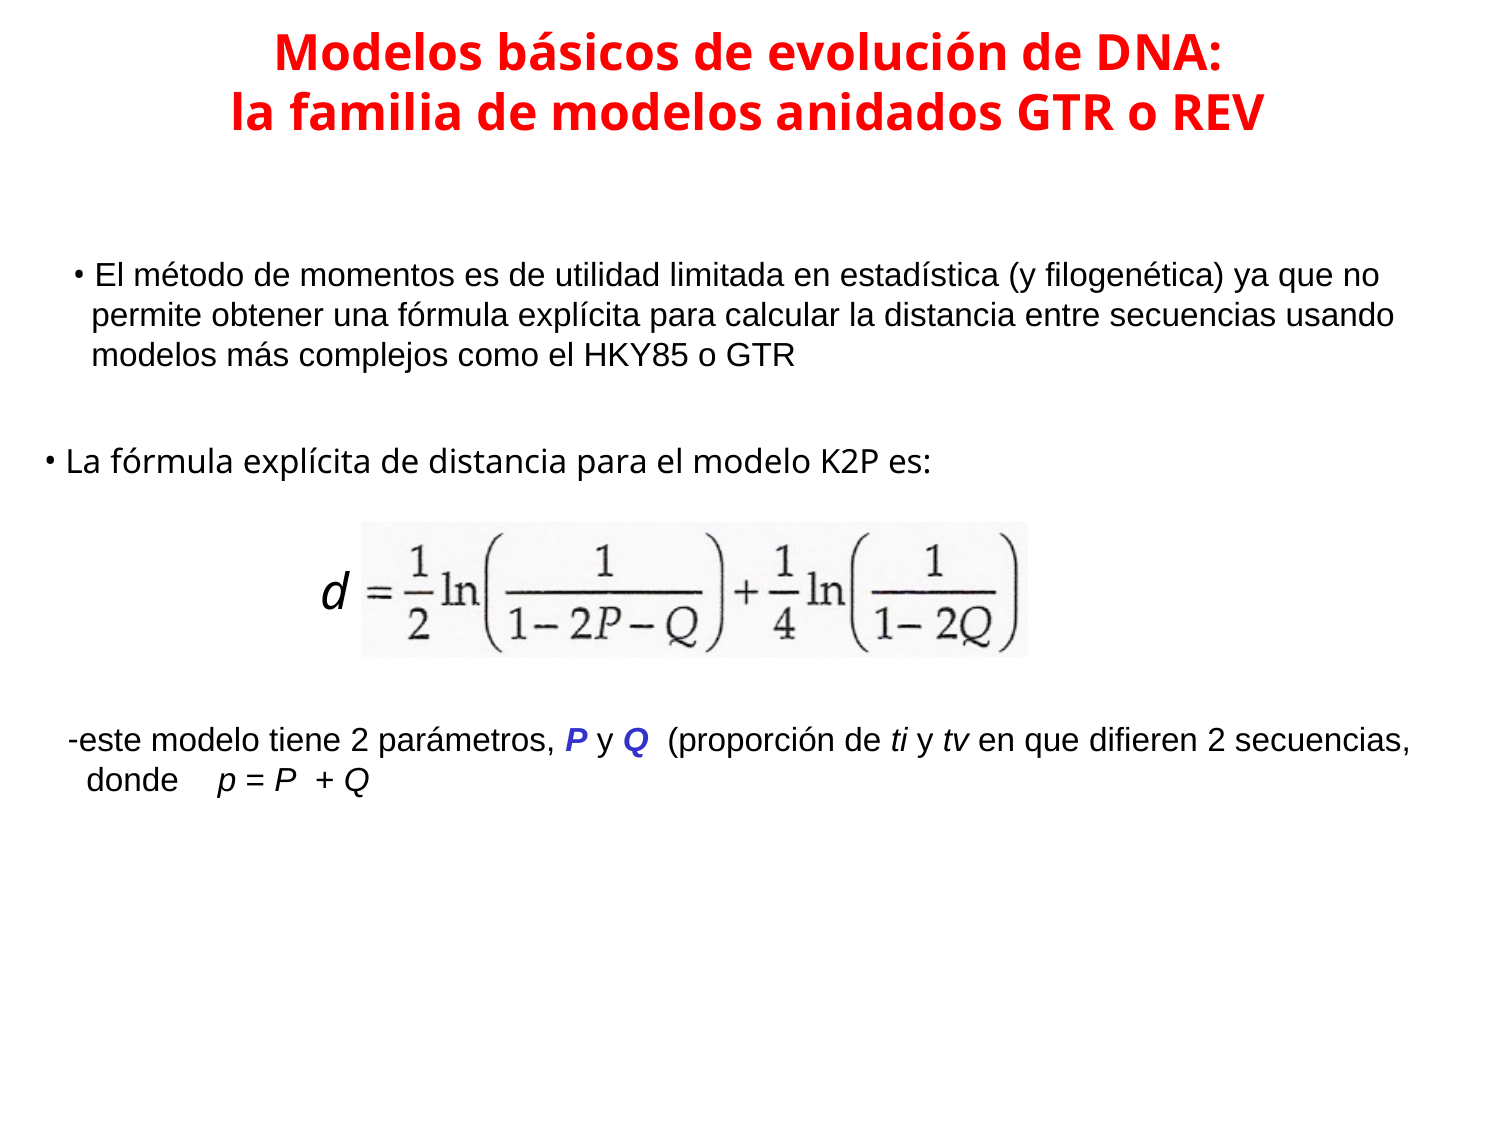

Modelos básicos de evolución de DNA:
la familia de modelos anidados GTR o REV
 El método de momentos es de utilidad limitada en estadística (y filogenética) ya que no
 permite obtener una fórmula explícita para calcular la distancia entre secuencias usando
 modelos más complejos como el HKY85 o GTR
 La fórmula explícita de distancia para el modelo K2P es:
d
este modelo tiene 2 parámetros, P y Q (proporción de ti y tv en que difieren 2 secuencias,
 donde 	p = P + Q